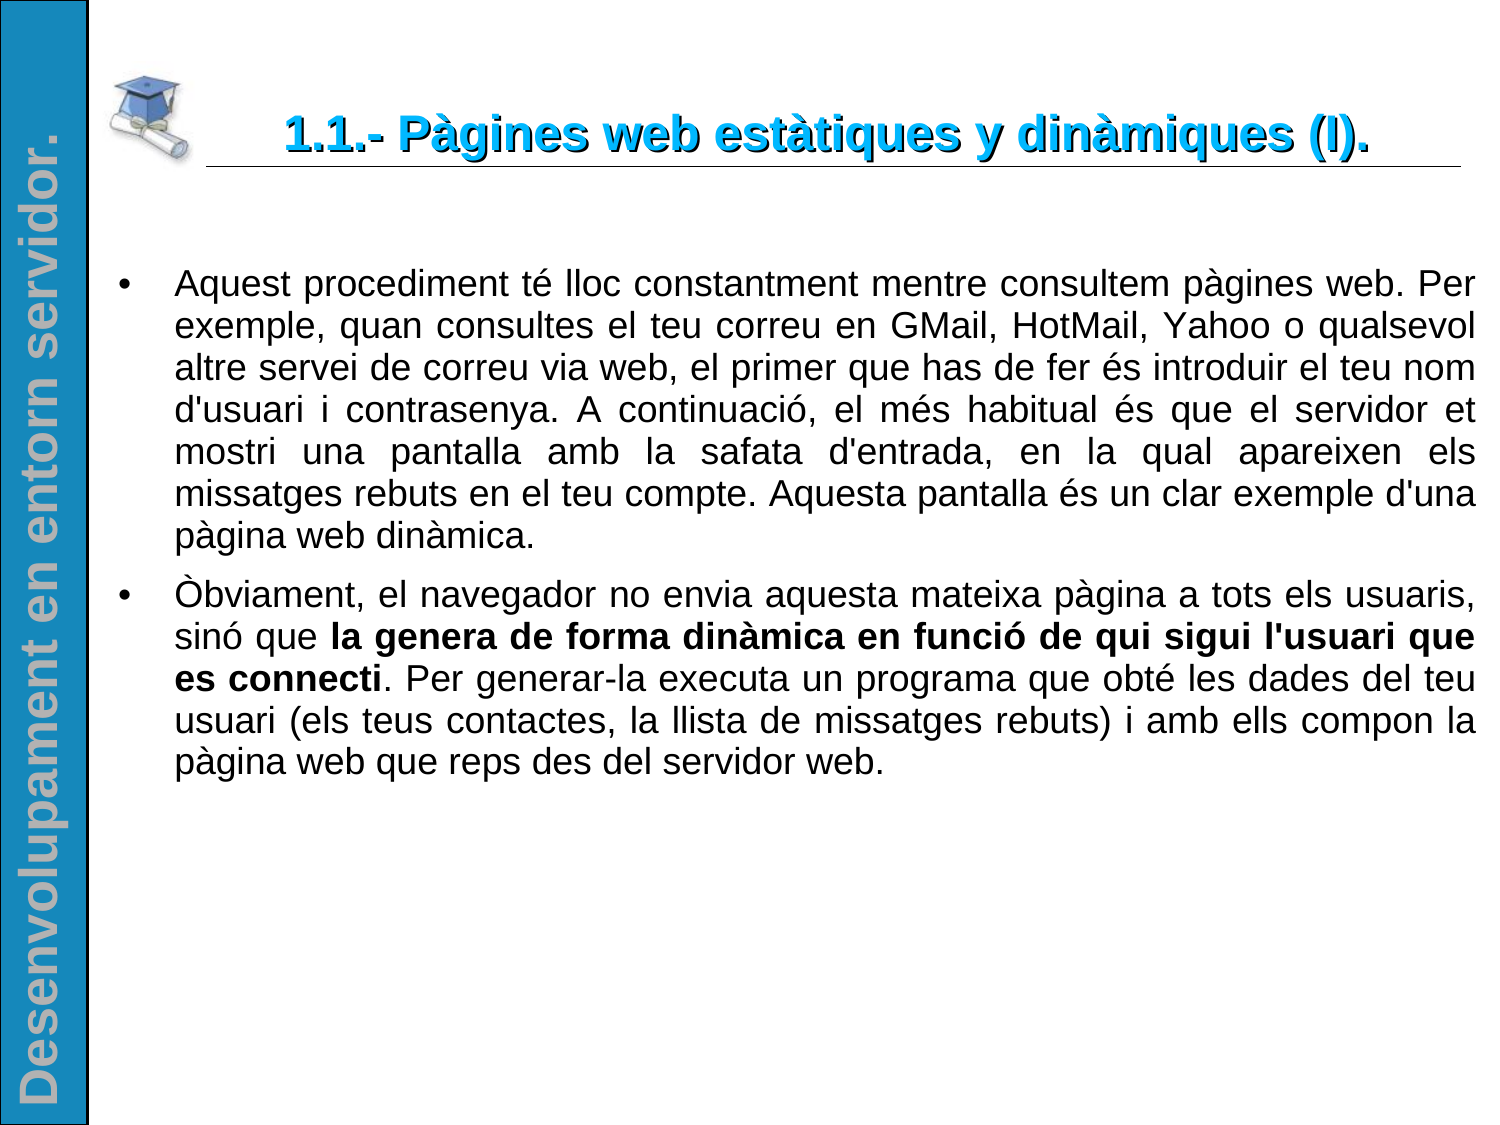

# 1.1.- Pàgines web estàtiques y dinàmiques (I).
Aquest procediment té lloc constantment mentre consultem pàgines web. Per exemple, quan consultes el teu correu en GMail, HotMail, Yahoo o qualsevol altre servei de correu via web, el primer que has de fer és introduir el teu nom d'usuari i contrasenya. A continuació, el més habitual és que el servidor et mostri una pantalla amb la safata d'entrada, en la qual apareixen els missatges rebuts en el teu compte. Aquesta pantalla és un clar exemple d'una pàgina web dinàmica.
Òbviament, el navegador no envia aquesta mateixa pàgina a tots els usuaris, sinó que la genera de forma dinàmica en funció de qui sigui l'usuari que es connecti. Per generar-la executa un programa que obté les dades del teu usuari (els teus contactes, la llista de missatges rebuts) i amb ells compon la pàgina web que reps des del servidor web.